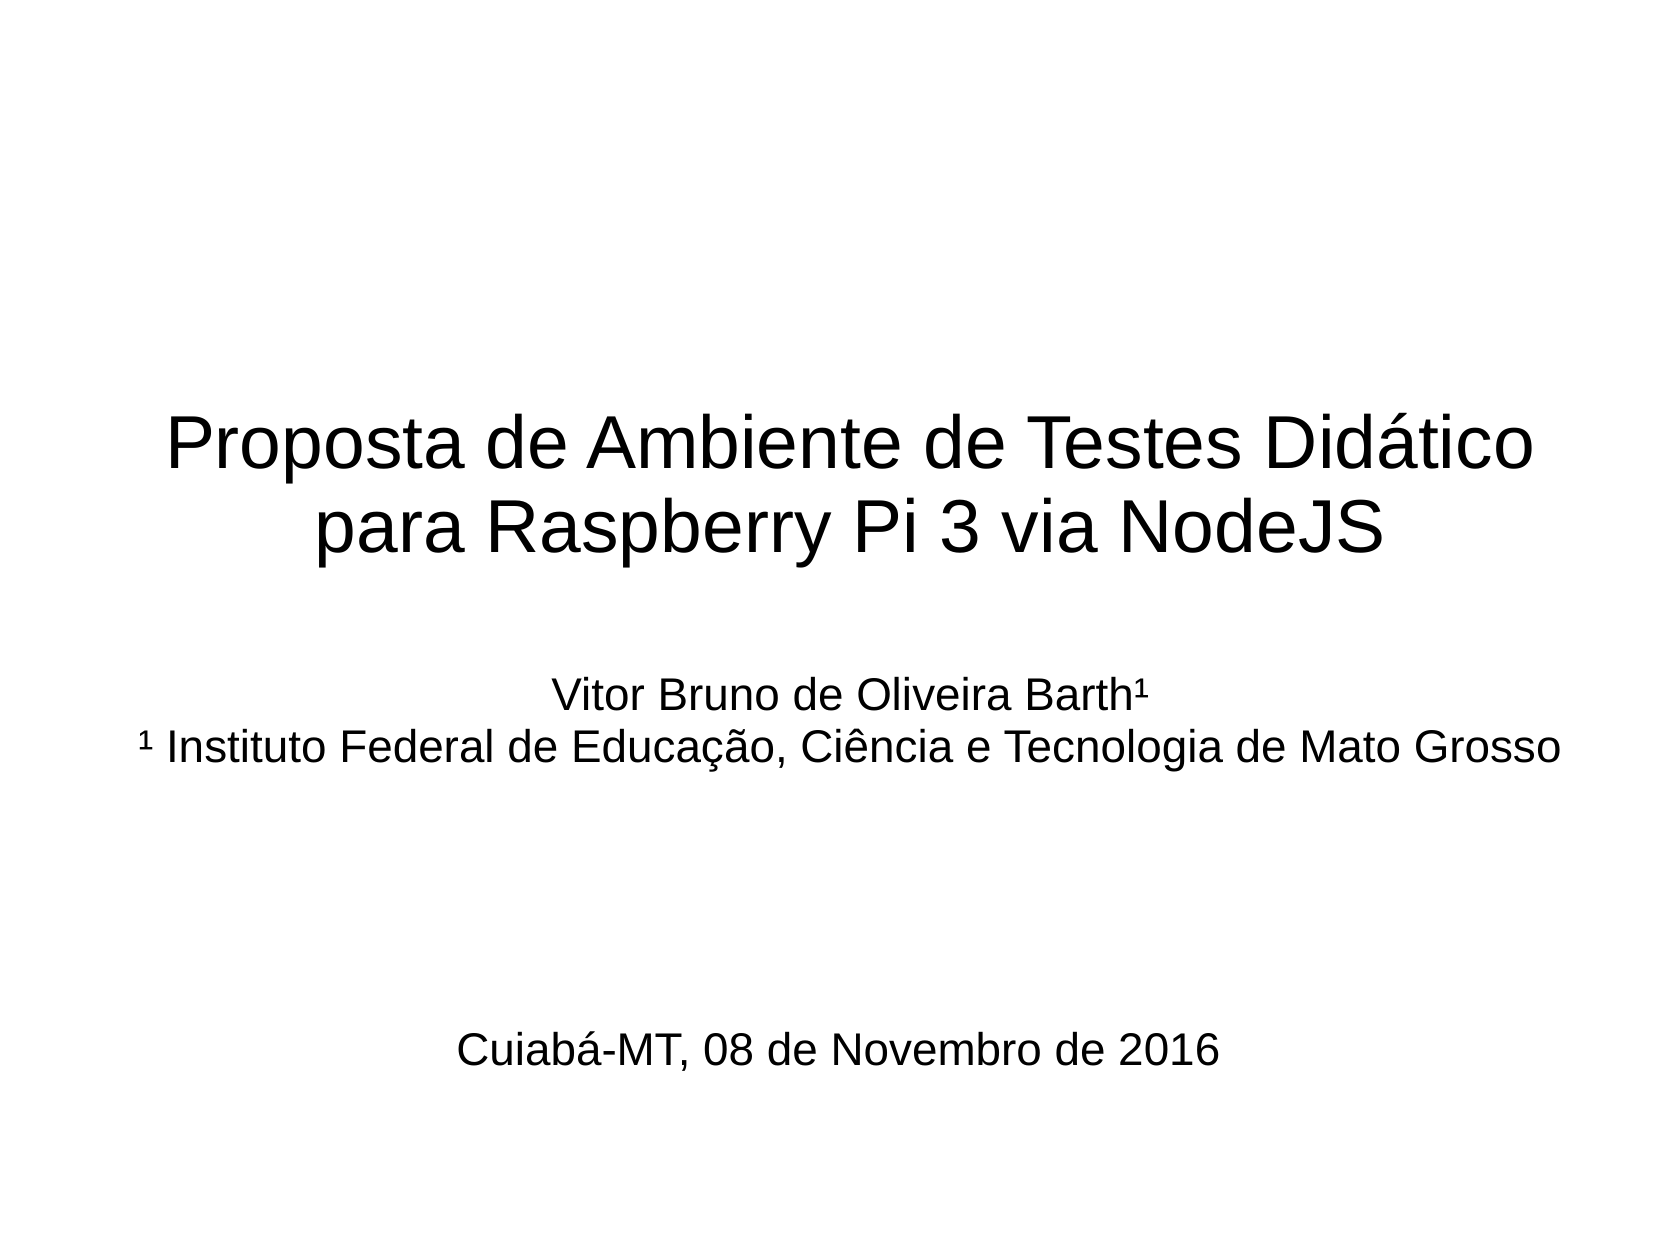

# Proposta de Ambiente de Testes Didático para Raspberry Pi 3 via NodeJS
Vitor Bruno de Oliveira Barth¹
¹ Instituto Federal de Educação, Ciência e Tecnologia de Mato Grosso
Cuiabá-MT, 08 de Novembro de 2016